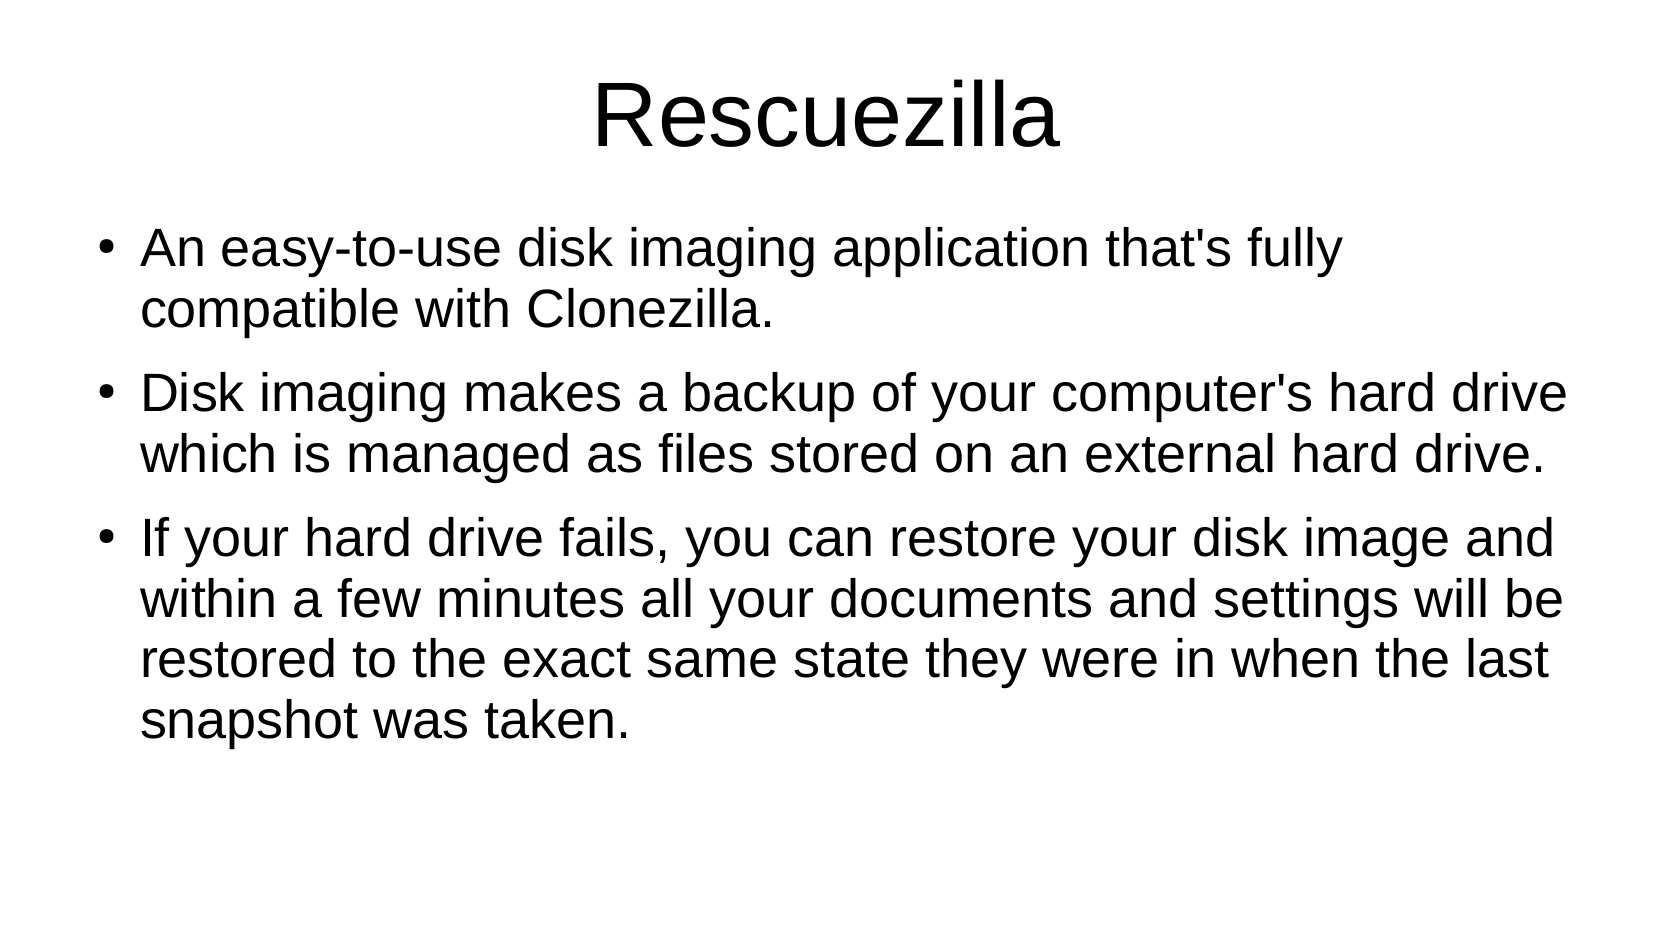

# Rescuezilla
An easy-to-use disk imaging application that's fully compatible with Clonezilla.
Disk imaging makes a backup of your computer's hard drive which is managed as files stored on an external hard drive.
If your hard drive fails, you can restore your disk image and within a few minutes all your documents and settings will be restored to the exact same state they were in when the last snapshot was taken.